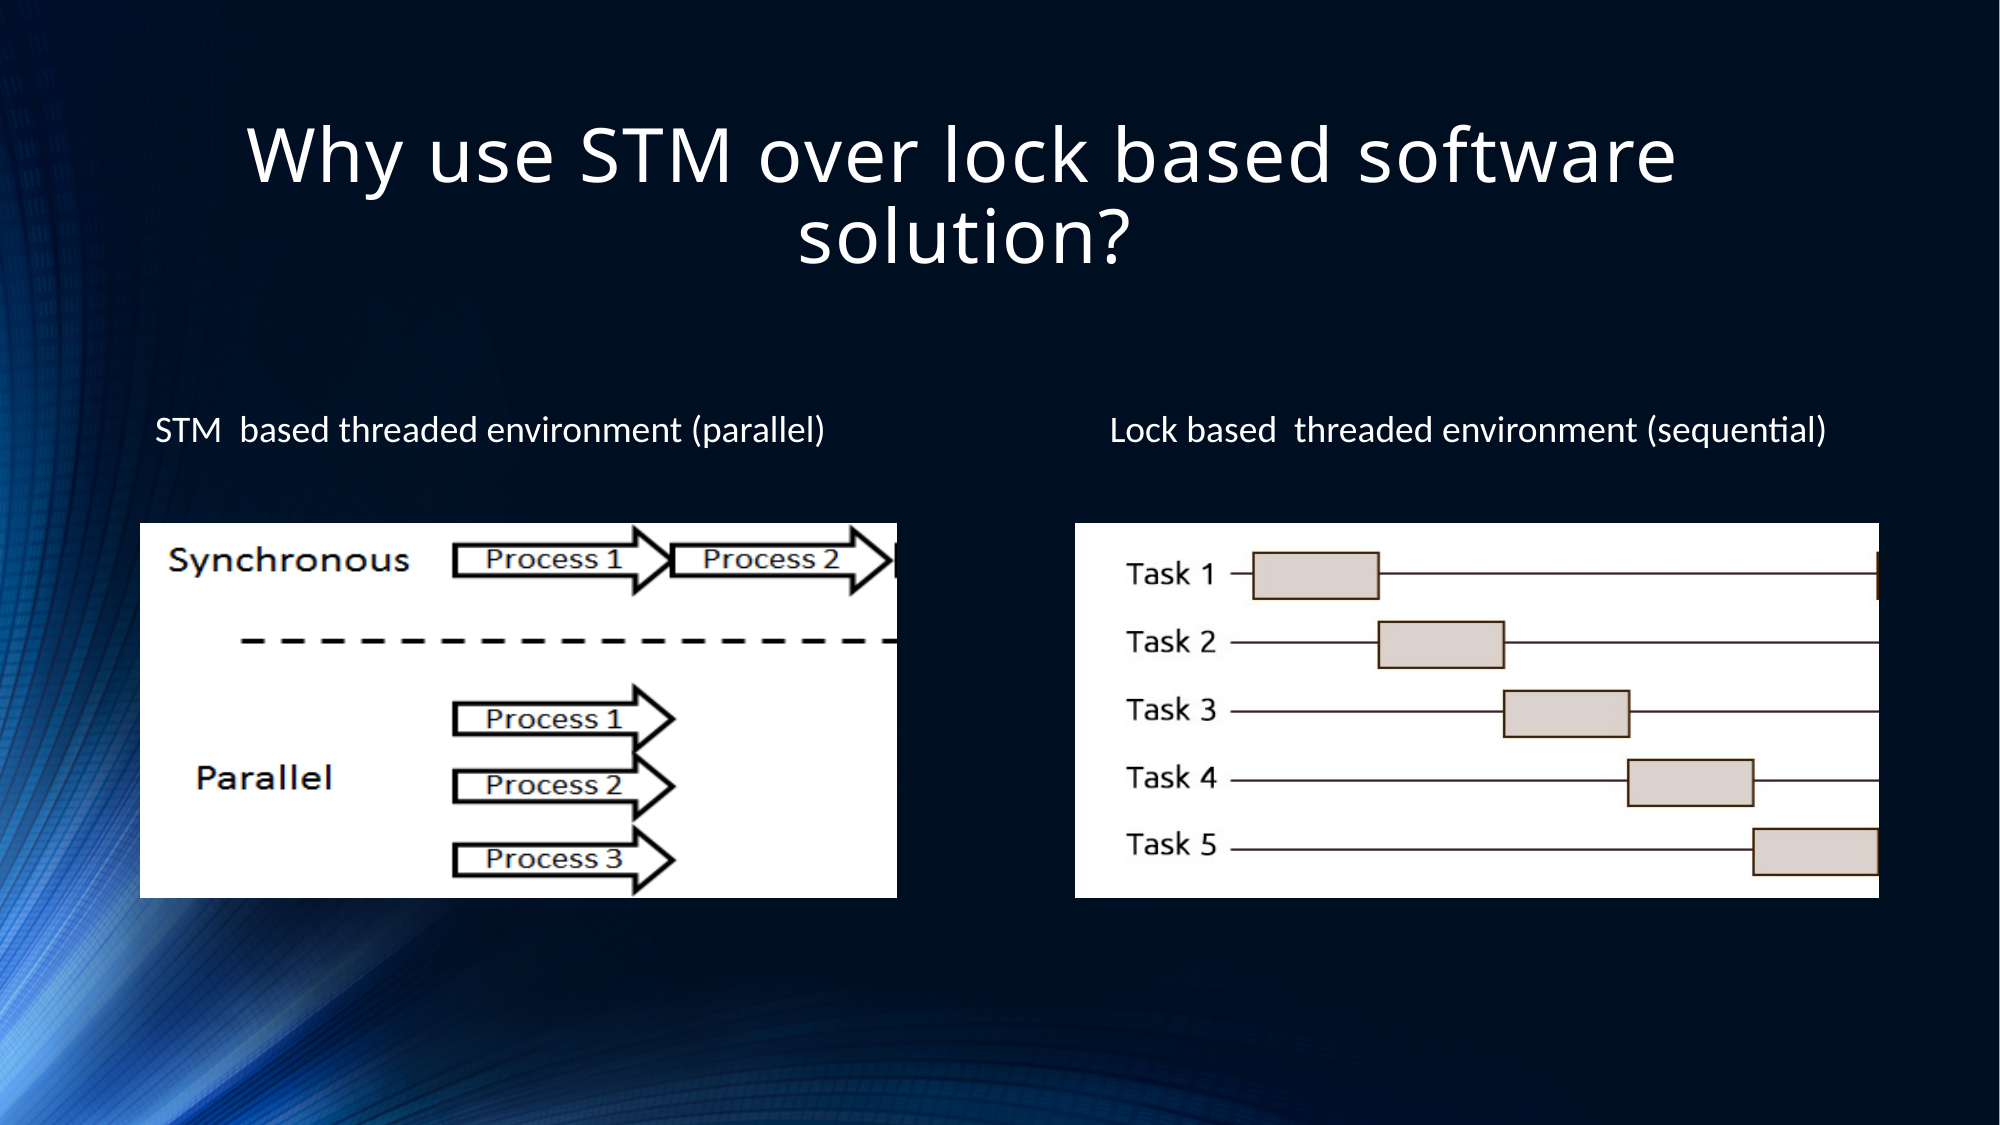

# Why use STM over lock based software solution?
STM based threaded environment (parallel)
Lock based threaded environment (sequential)